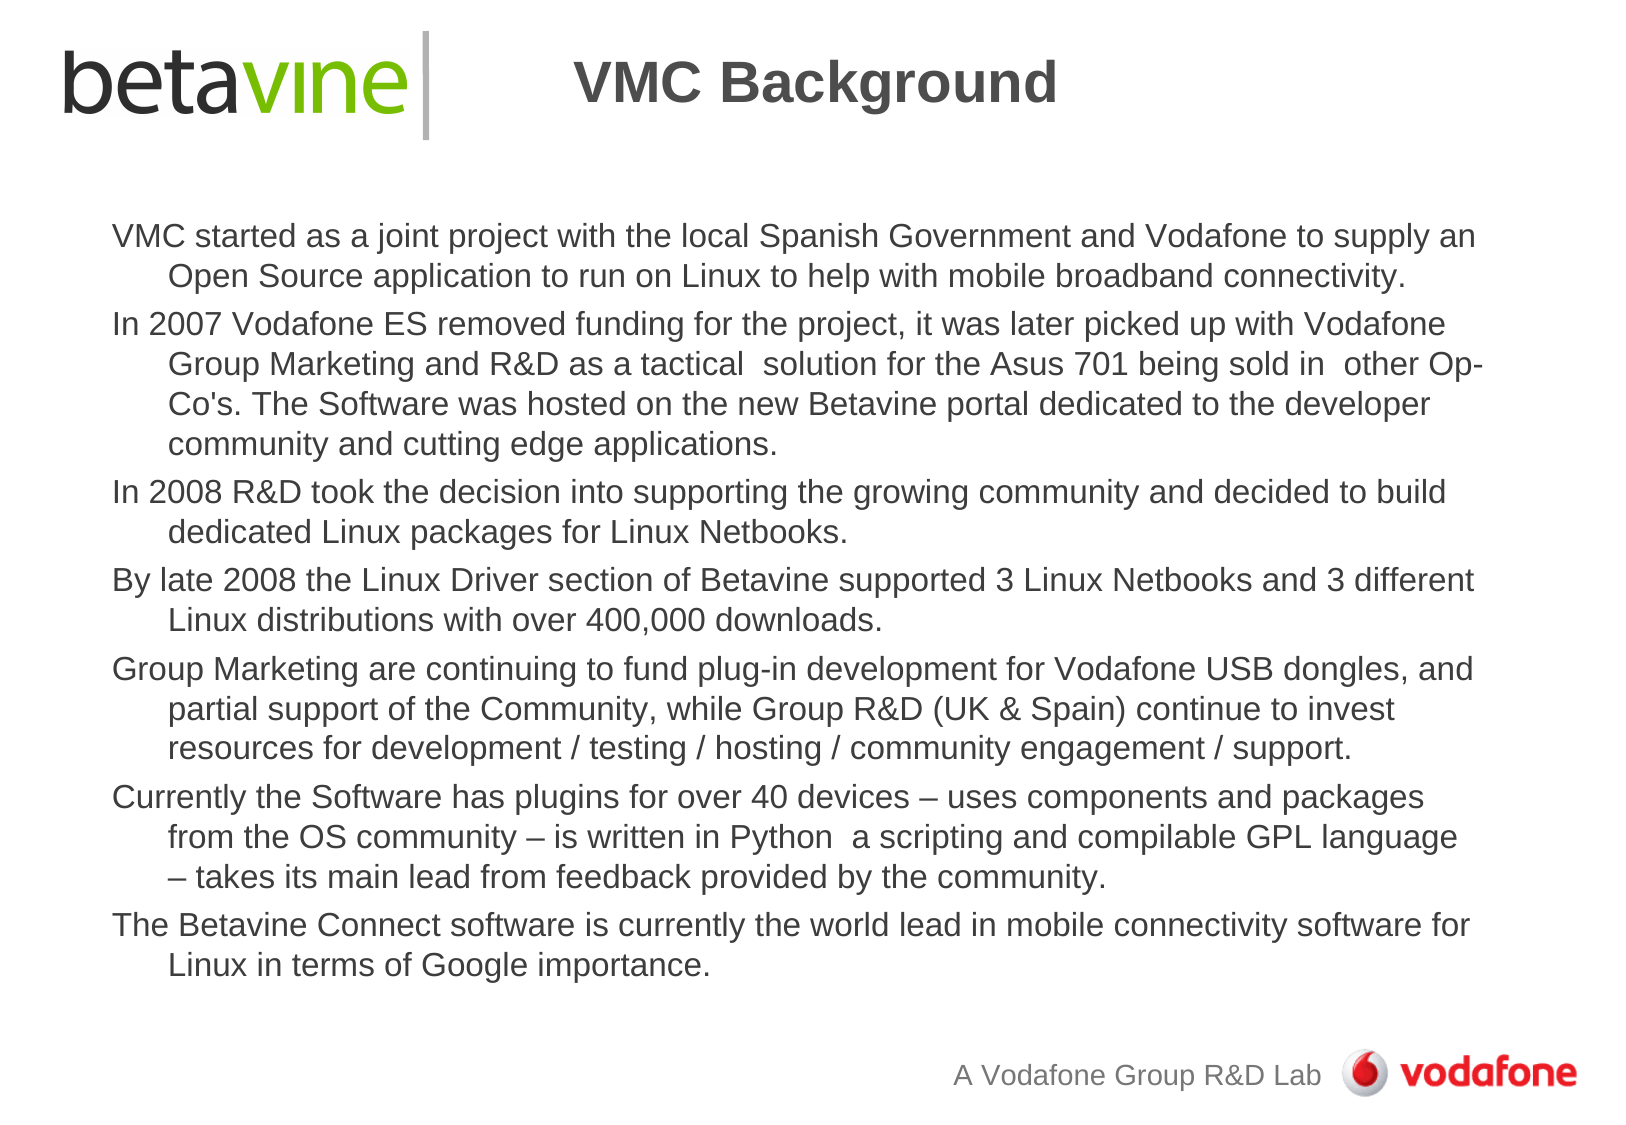

# VMC Background
VMC started as a joint project with the local Spanish Government and Vodafone to supply an Open Source application to run on Linux to help with mobile broadband connectivity.
In 2007 Vodafone ES removed funding for the project, it was later picked up with Vodafone Group Marketing and R&D as a tactical solution for the Asus 701 being sold in other Op-Co's. The Software was hosted on the new Betavine portal dedicated to the developer community and cutting edge applications.
In 2008 R&D took the decision into supporting the growing community and decided to build dedicated Linux packages for Linux Netbooks.
By late 2008 the Linux Driver section of Betavine supported 3 Linux Netbooks and 3 different Linux distributions with over 400,000 downloads.
Group Marketing are continuing to fund plug-in development for Vodafone USB dongles, and partial support of the Community, while Group R&D (UK & Spain) continue to invest resources for development / testing / hosting / community engagement / support.
Currently the Software has plugins for over 40 devices – uses components and packages from the OS community – is written in Python a scripting and compilable GPL language – takes its main lead from feedback provided by the community.
The Betavine Connect software is currently the world lead in mobile connectivity software for Linux in terms of Google importance.